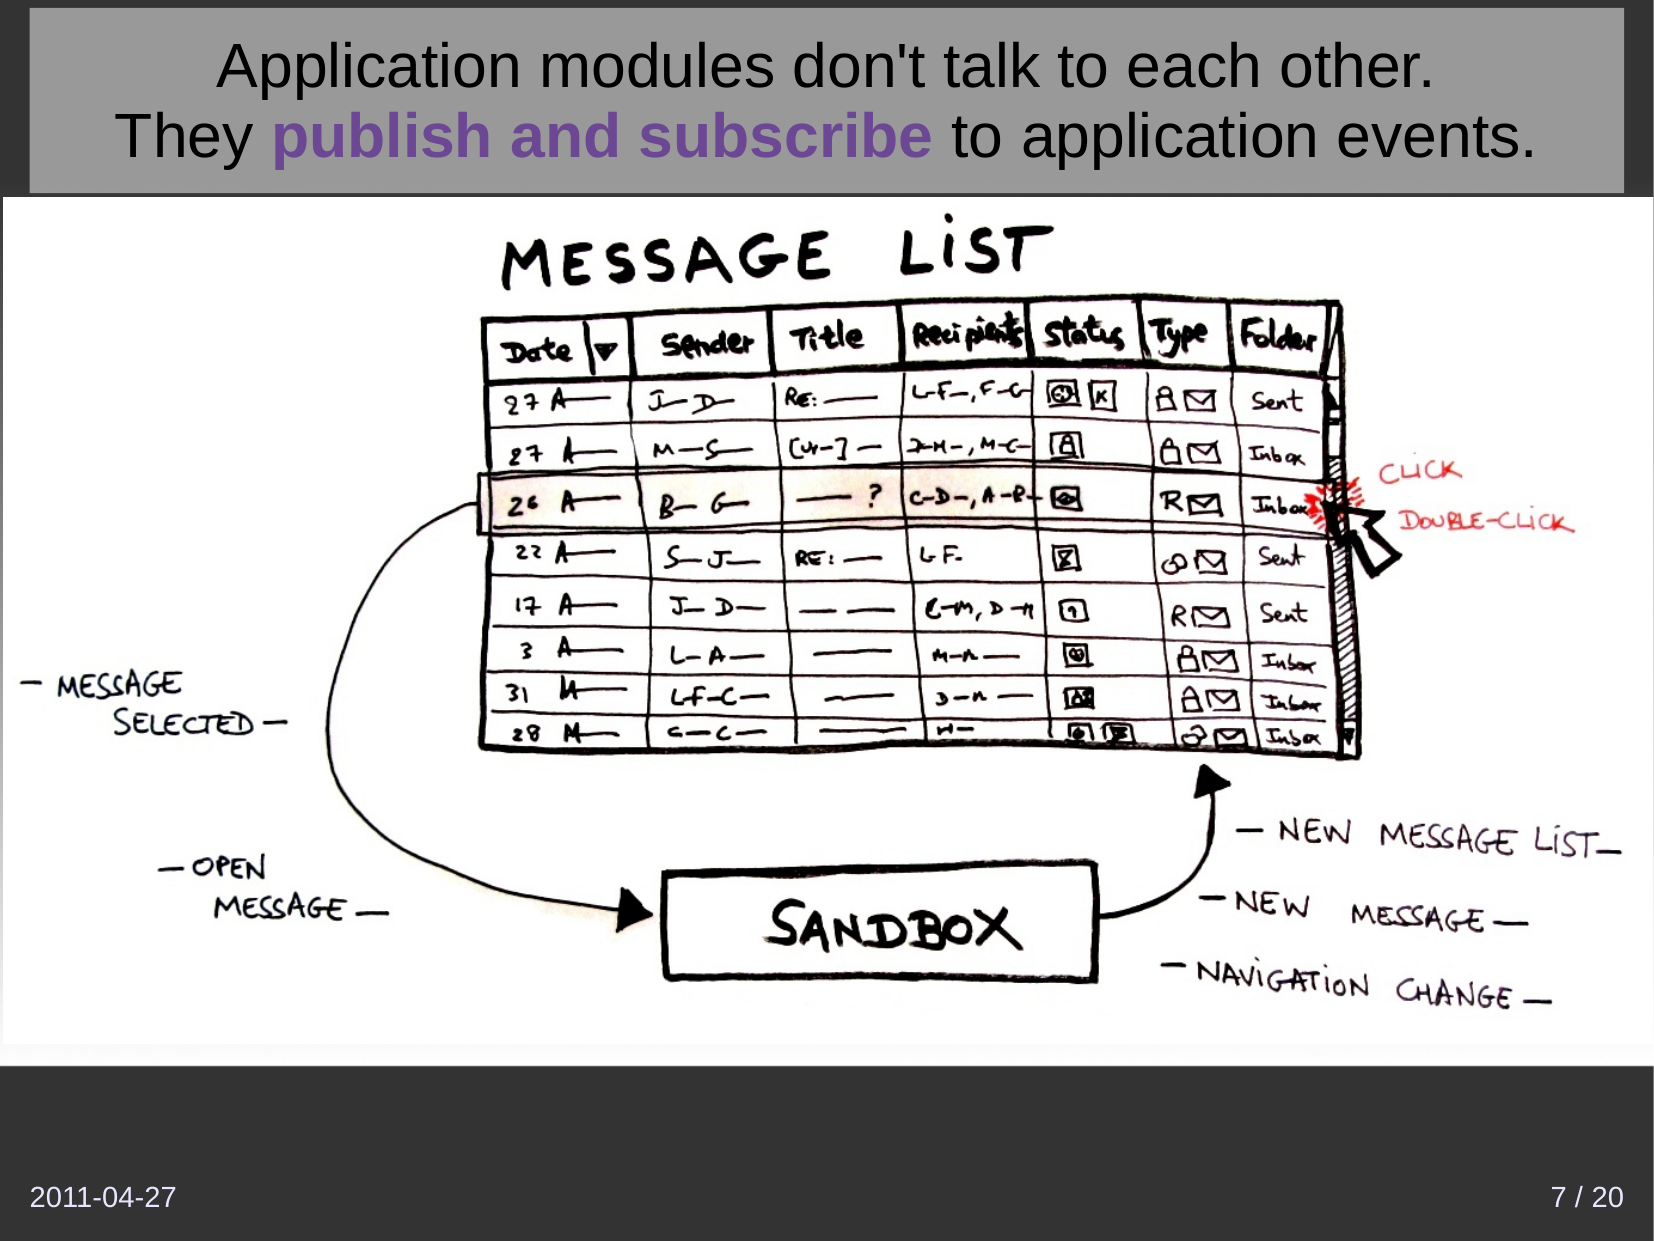

Application modules don't talk to each other.
They publish and subscribe to application events.
2011-04-27
7
#